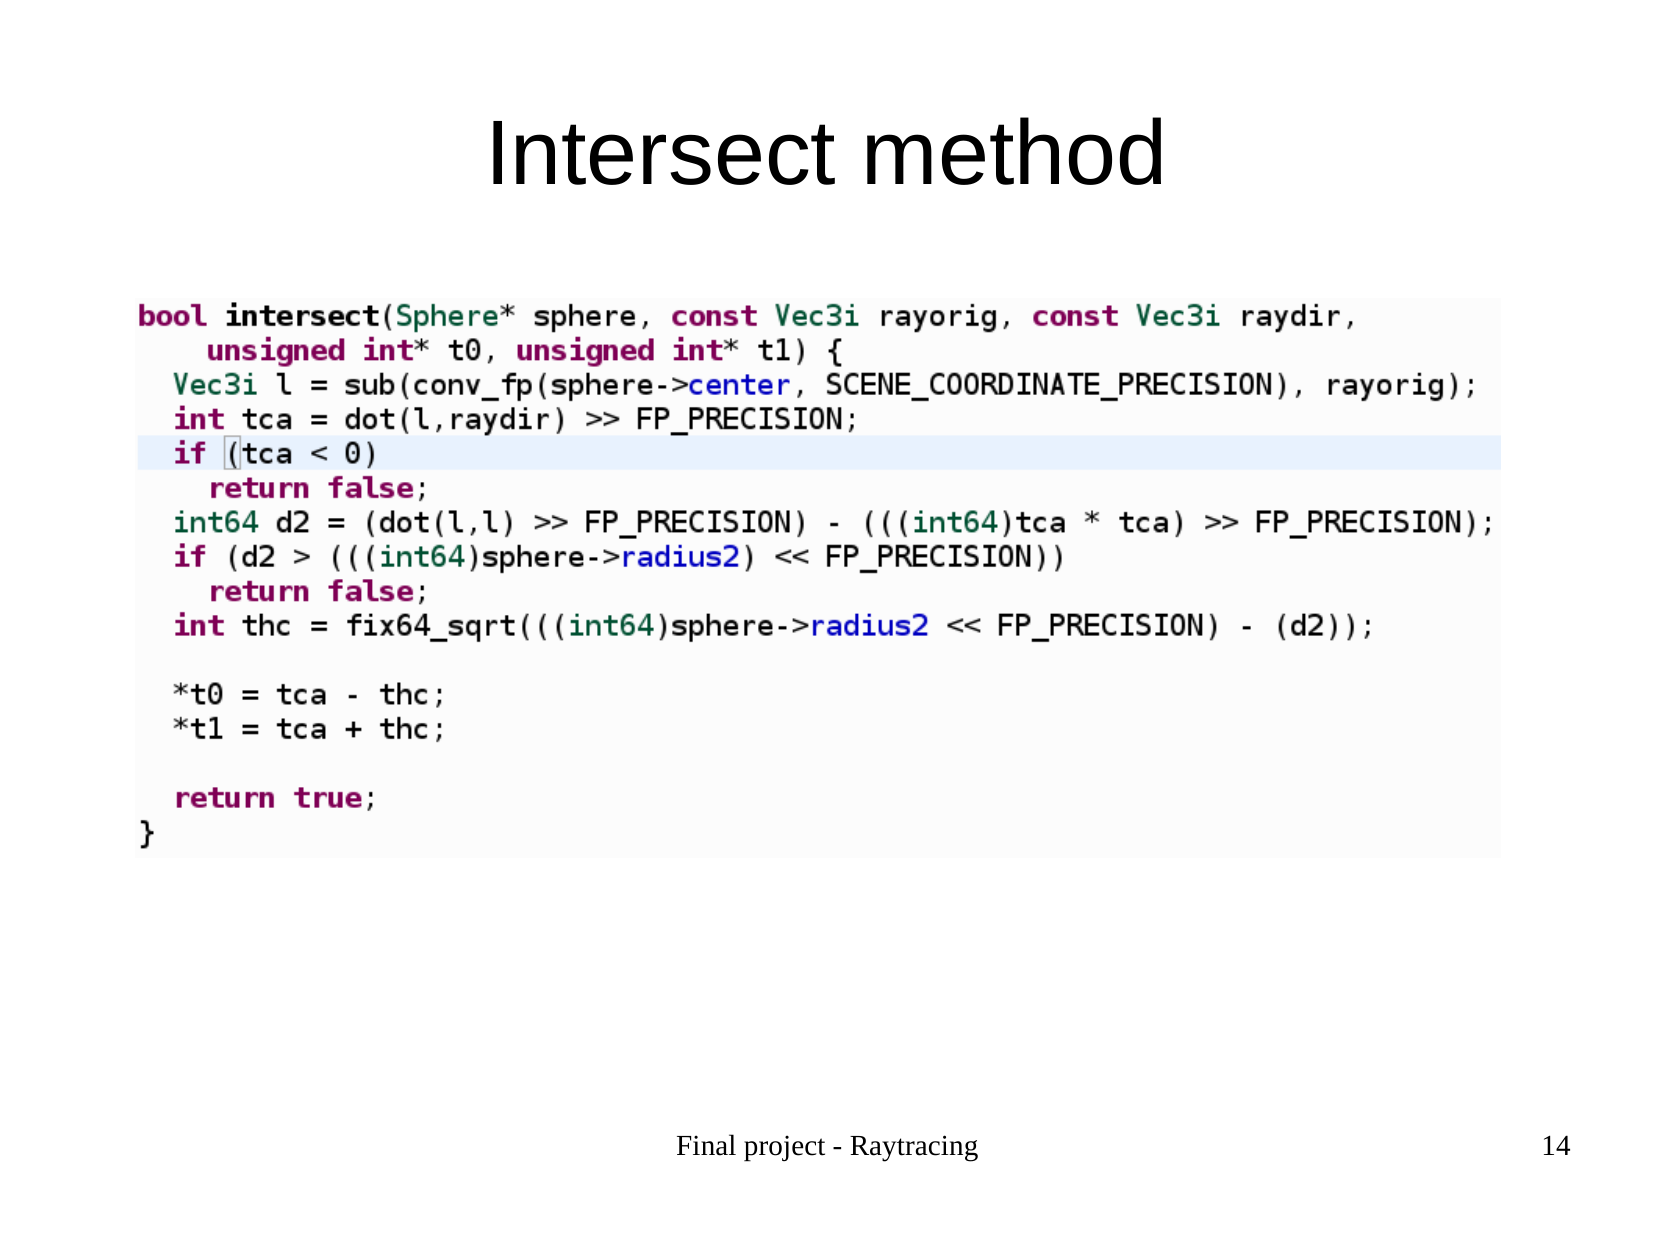

# Intersect method
Final project - Raytracing
14